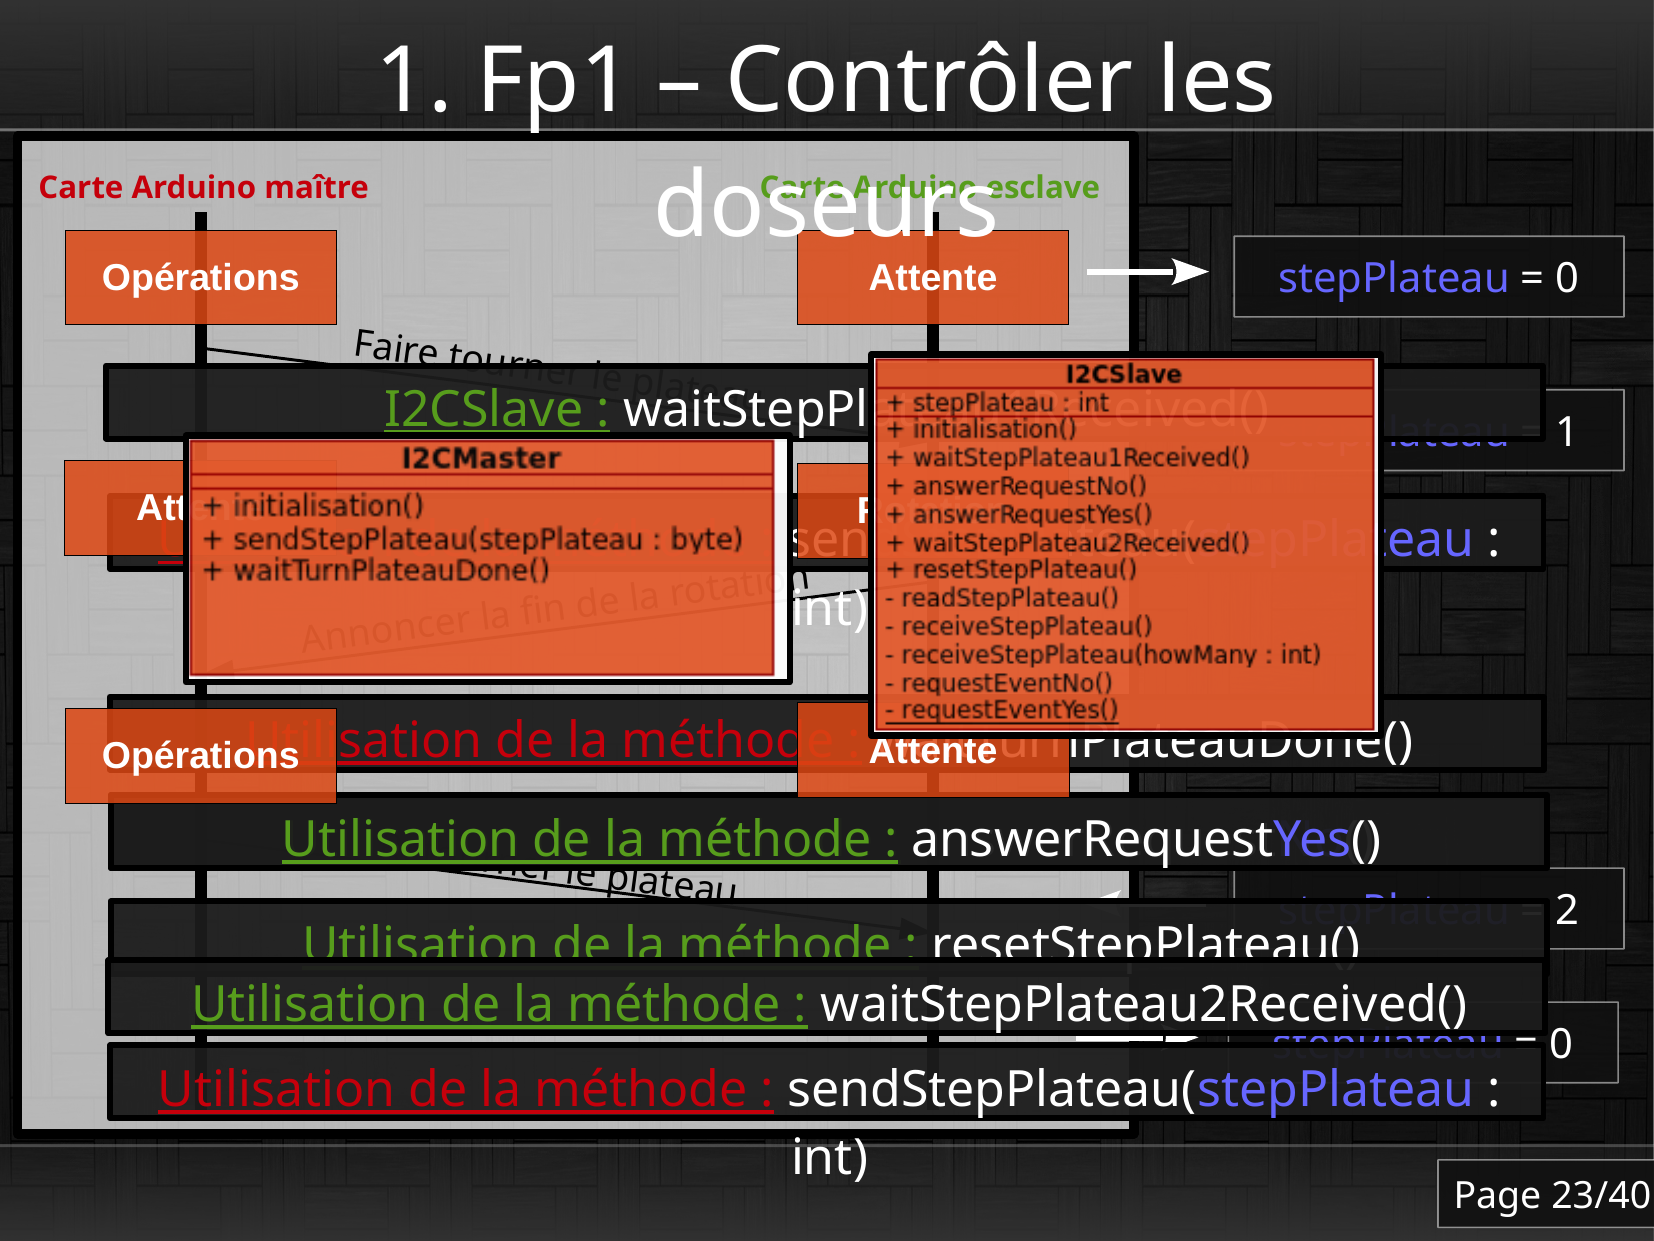

1. Fp1 – Contrôler les doseurs
Carte Arduino maître
Carte Arduino esclave
Opérations
Attente
stepPlateau = 0
Faire tourner le plateau
I2CSlave : waitStepPlateau1Received()
stepPlateau = 1
Attente
Rotation
Utilisation de la méthode : sendStepPlateau(stepPlateau : int)
Annoncer la fin de la rotation
Utilisation de la méthode : waitTurnPlateauDone()
Attente
Opérations
Utilisation de la méthode : answerRequestYes()
Utilisation de la méthode : answerRequestNo()
Retourner le plateau
stepPlateau = 2
Utilisation de la méthode : resetStepPlateau()
Utilisation de la méthode : waitStepPlateau2Received()
stepPlateau = 0
Utilisation de la méthode : sendStepPlateau(stepPlateau : int)